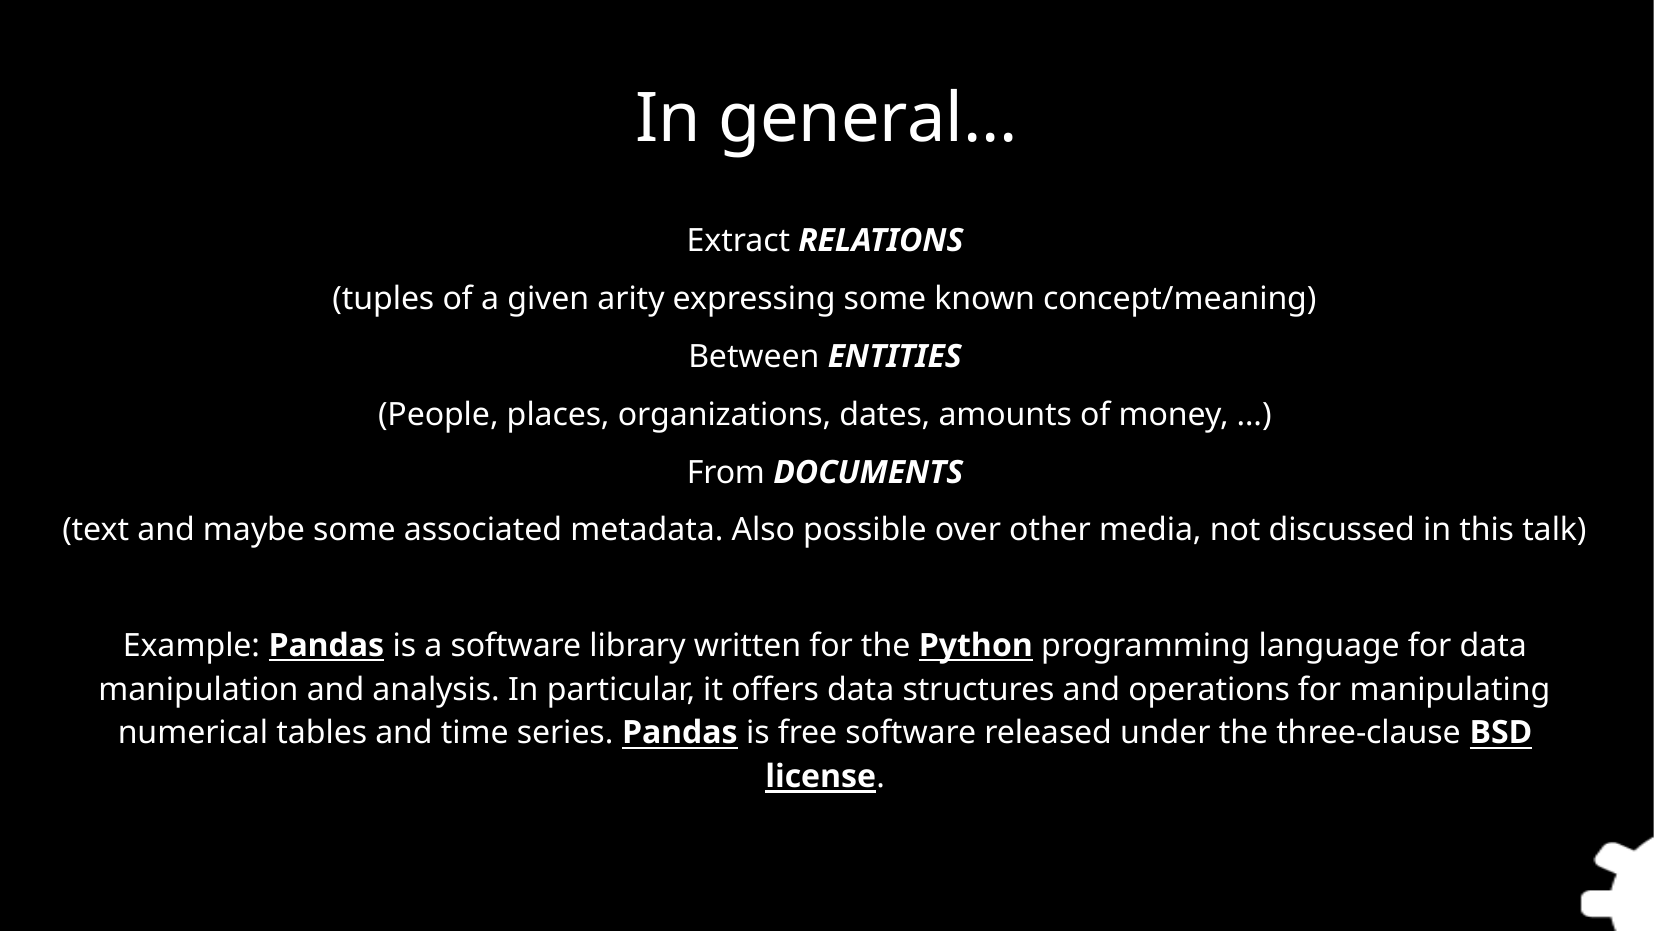

# In general...
Extract RELATIONS
(tuples of a given arity expressing some known concept/meaning)
Between ENTITIES
(People, places, organizations, dates, amounts of money, …)
From DOCUMENTS
(text and maybe some associated metadata. Also possible over other media, not discussed in this talk)
Example: Pandas is a software library written for the Python programming language for data manipulation and analysis. In particular, it offers data structures and operations for manipulating numerical tables and time series. Pandas is free software released under the three-clause BSD license.